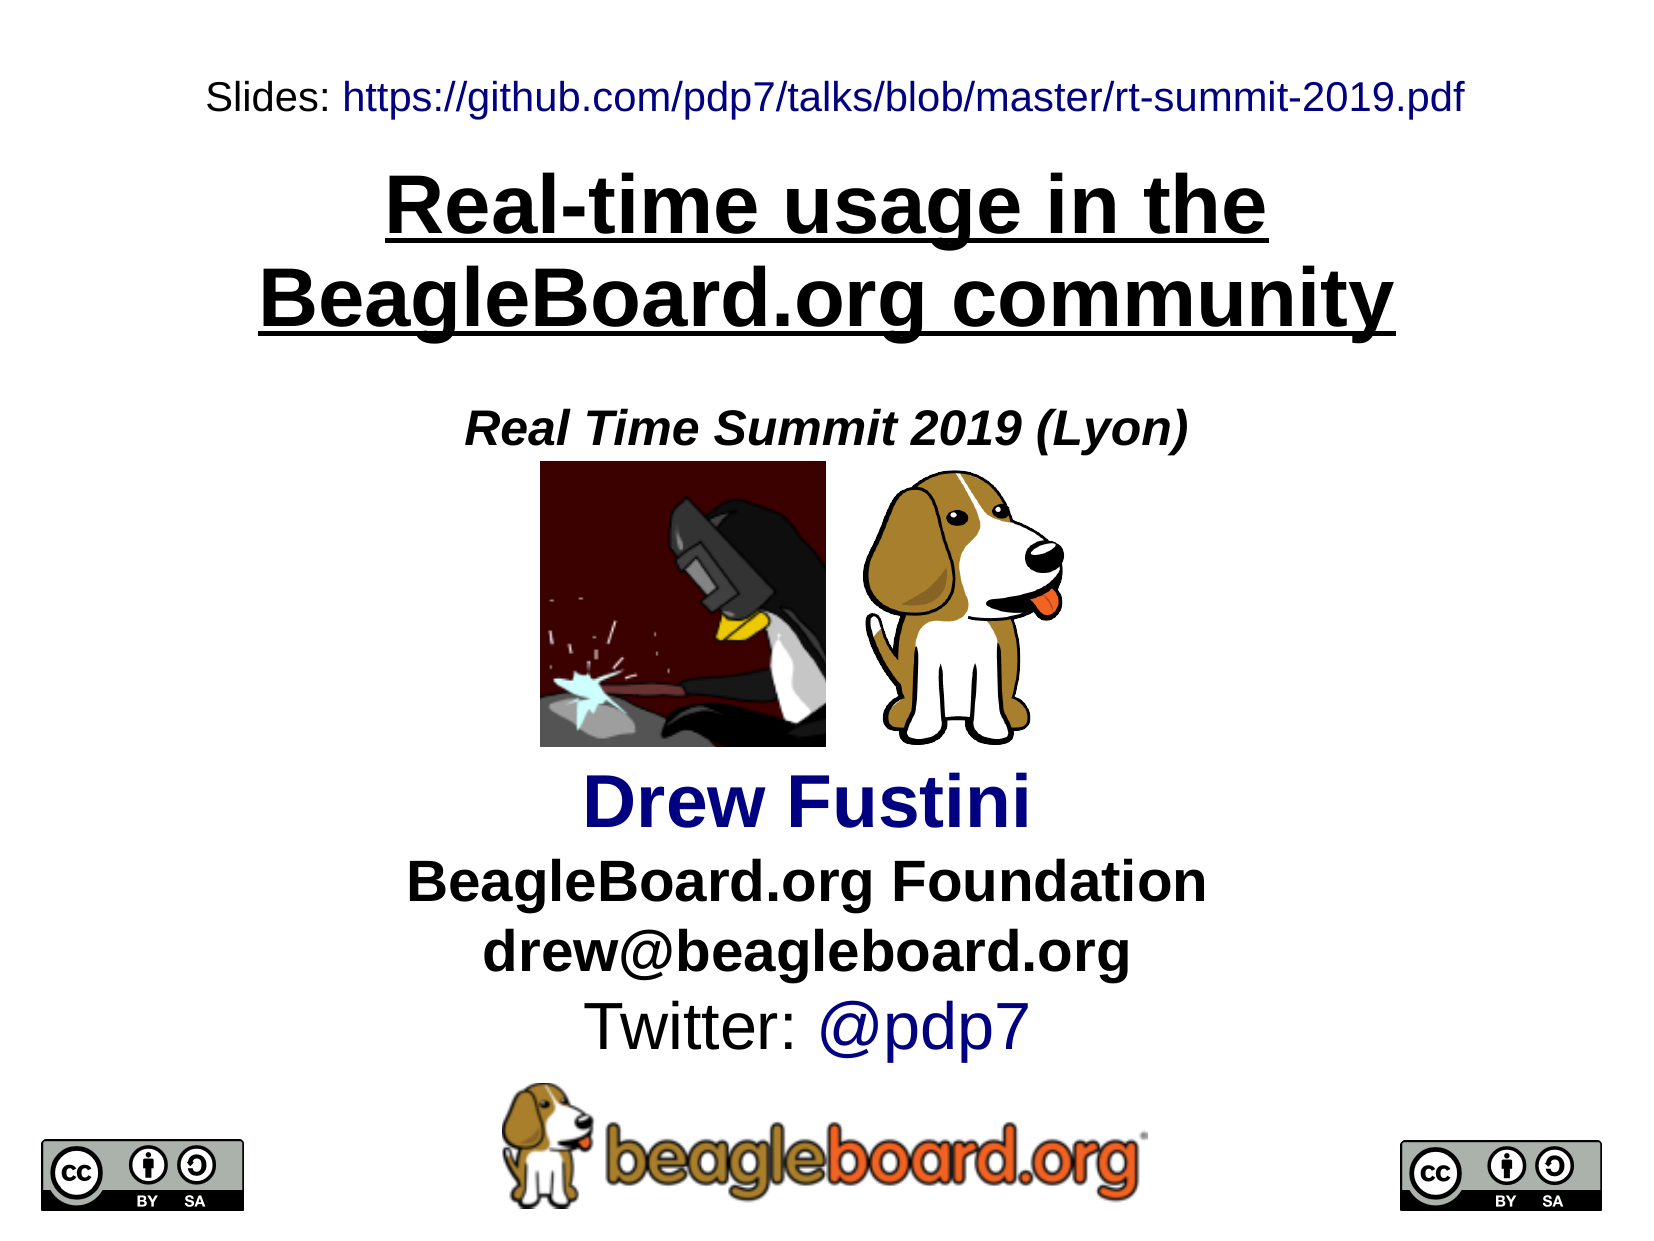

Drew Fustini
BeagleBoard.org Foundation
drew@beagleboard.org
Twitter: @pdp7
Slides: https://github.com/pdp7/talks/blob/master/rt-summit-2019.pdf
Real-time usage in the
BeagleBoard.org community
Real Time Summit 2019 (Lyon)